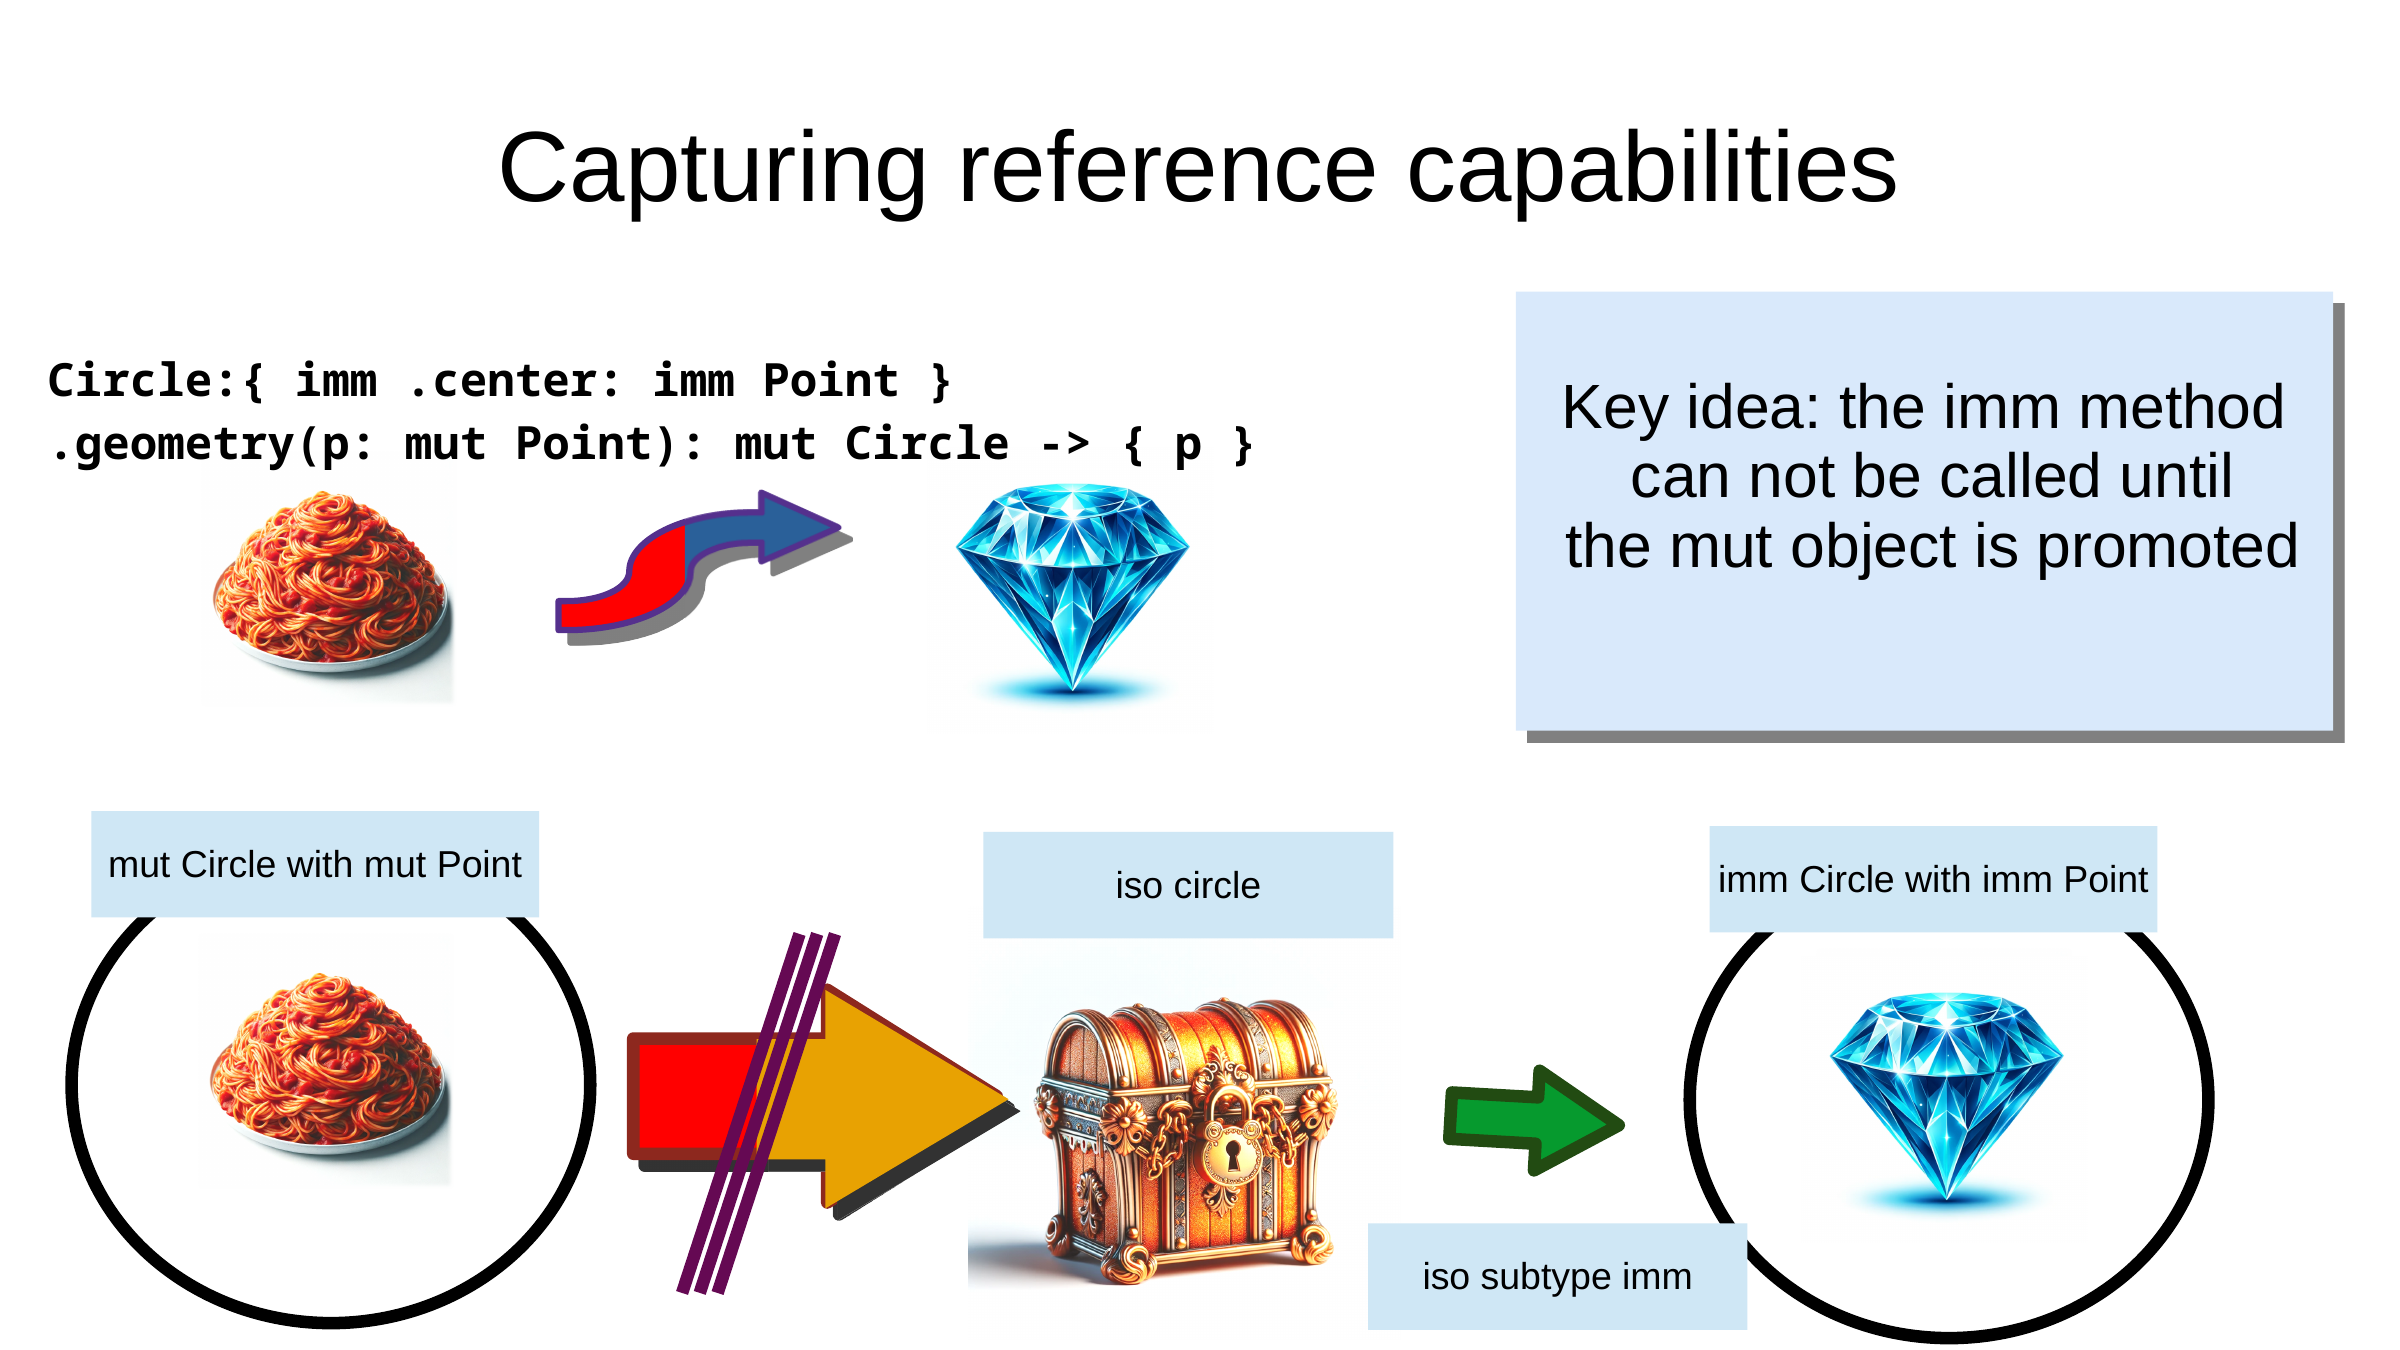

# Capturing reference capabilities
Circle:{ imm .center: imm Point }
.geometry(p: mut Point): mut Circle -> { p }
Key idea: the imm method
 can not be called until
 the mut object is promoted
mut Circle with mut Point
imm Circle with imm Point
iso circle
iso subtype imm